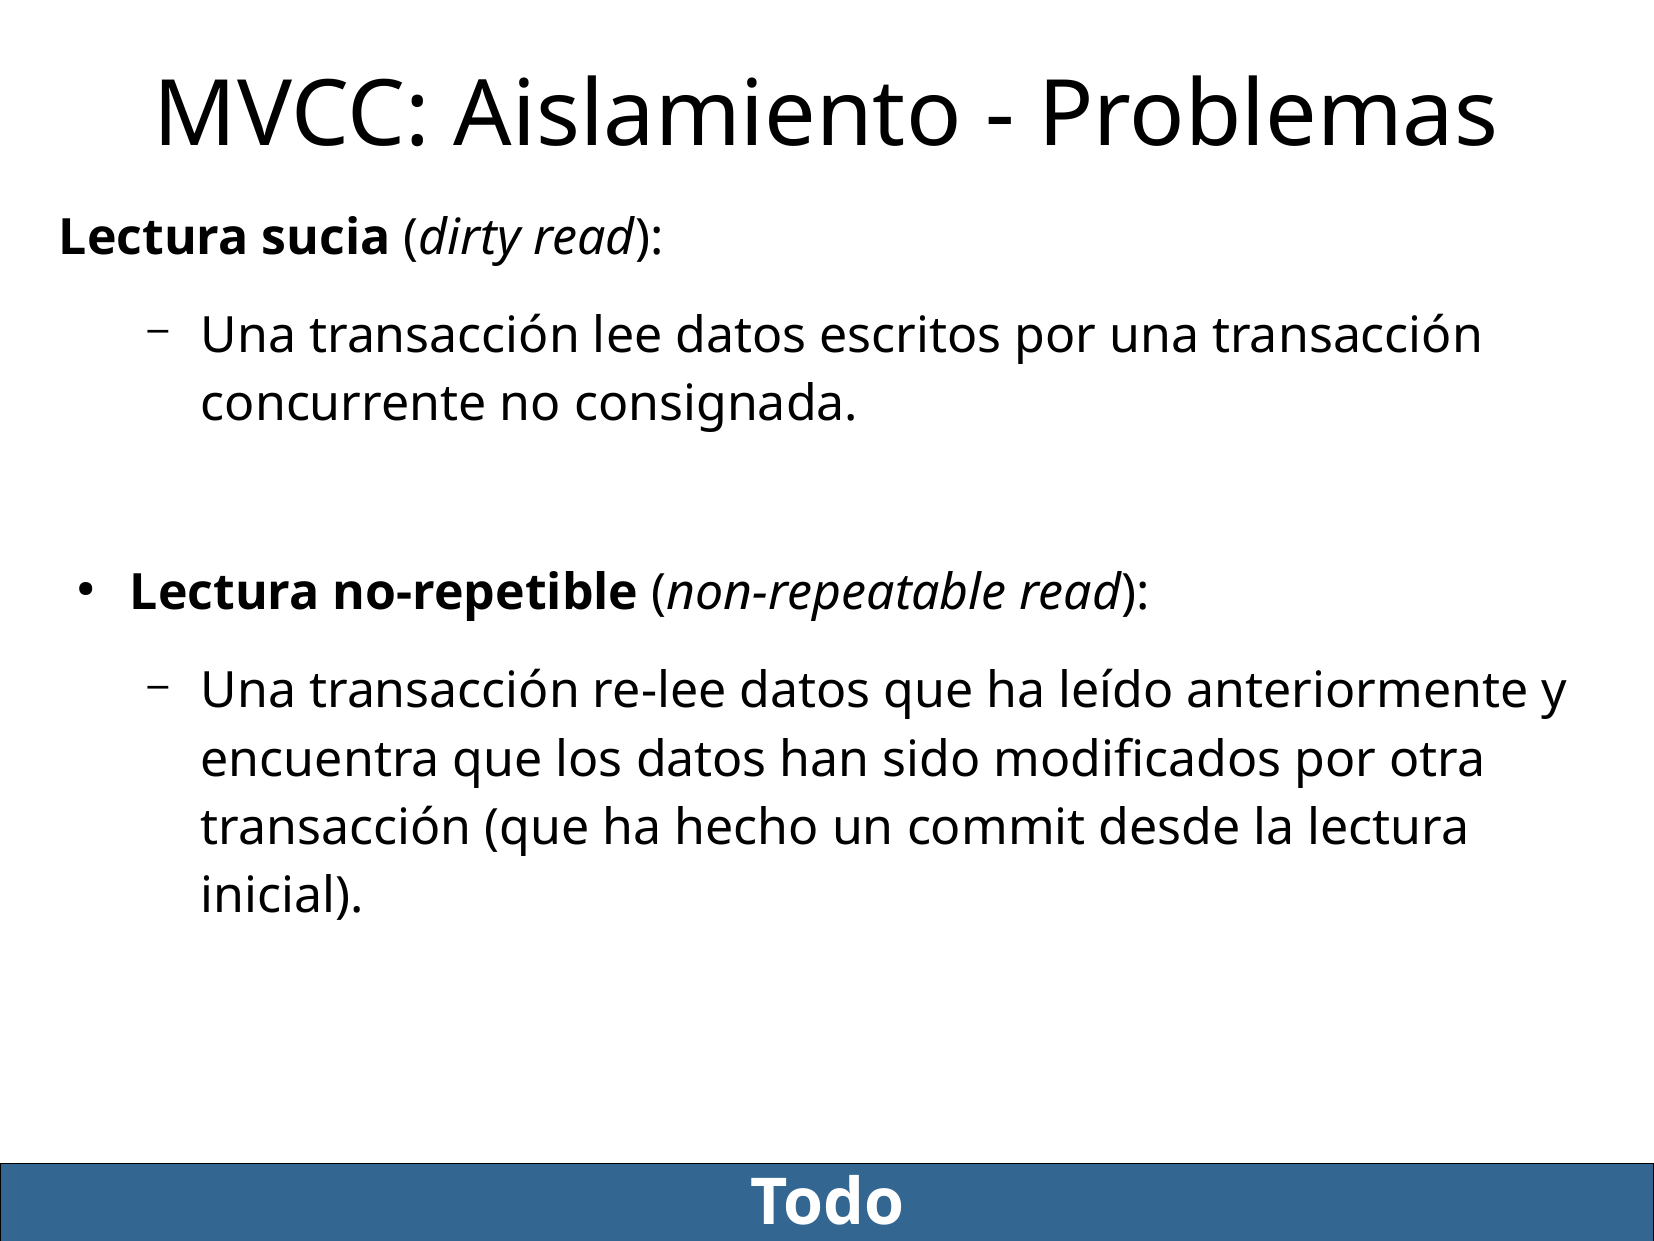

# MVCC: Aislamiento - Problemas
Lectura sucia (dirty read):
Una transacción lee datos escritos por una transacción concurrente no consignada.
Lectura no-repetible (non-repeatable read):
Una transacción re-lee datos que ha leído anteriormente y encuentra que los datos han sido modificados por otra transacción (que ha hecho un commit desde la lectura inicial).